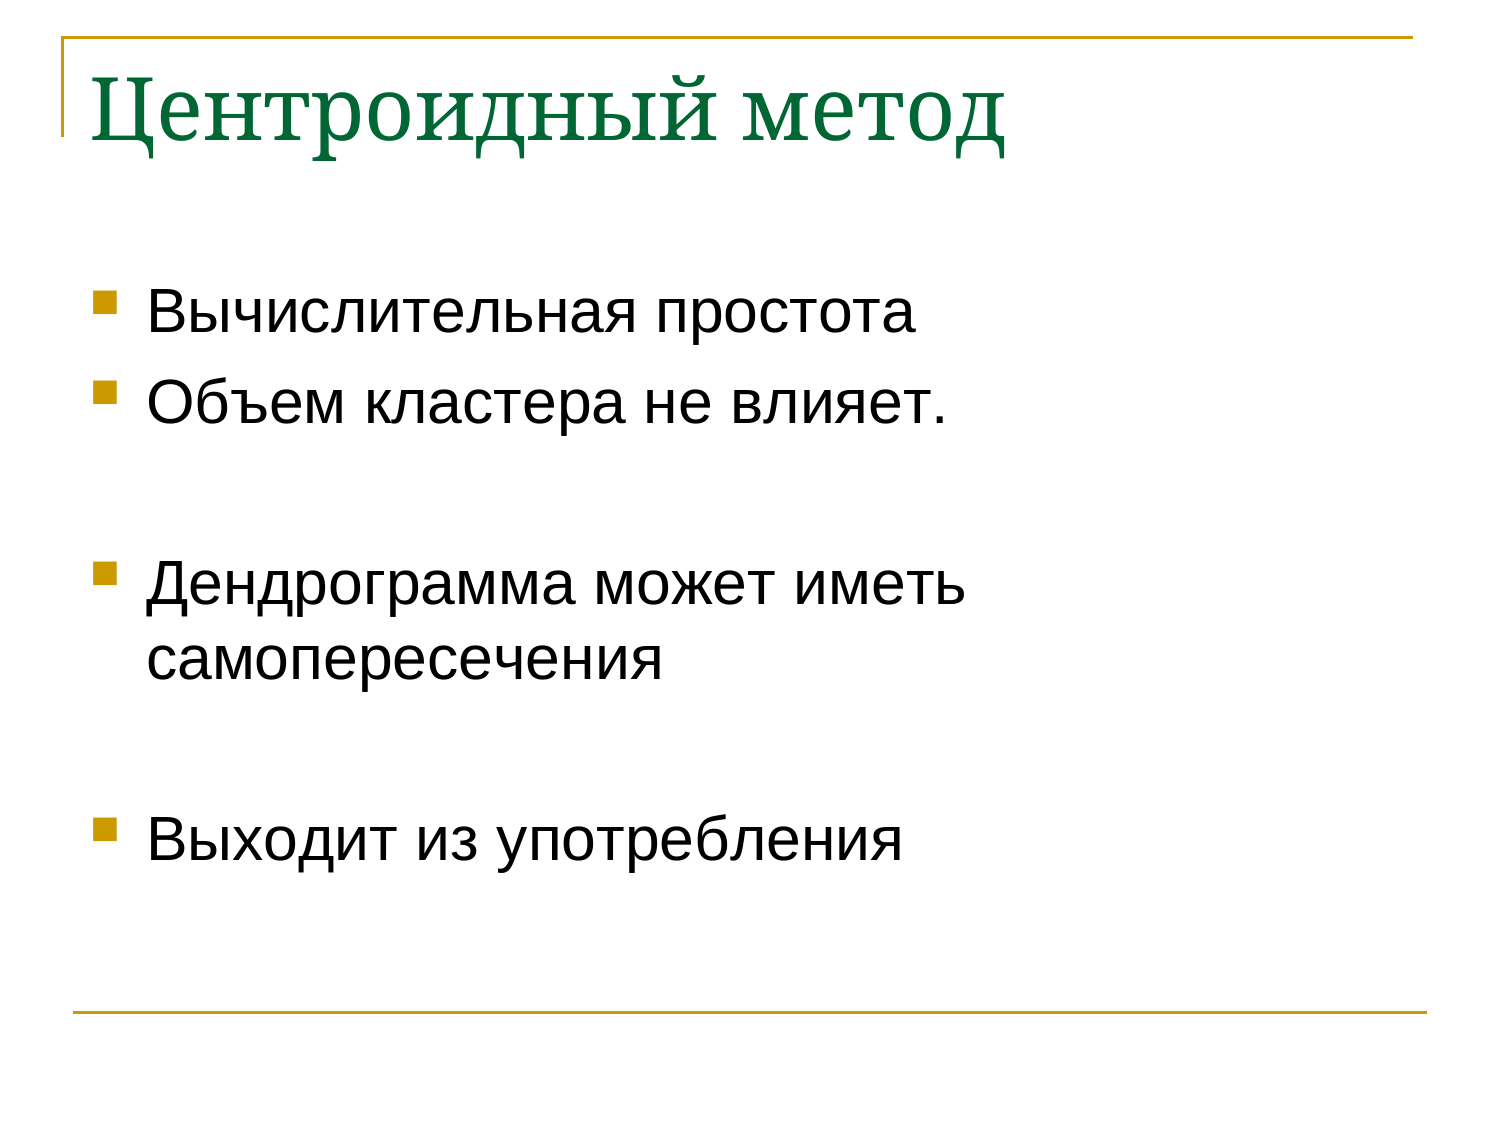

# Центроидный метод
Вычислительная простота
Объем кластера не влияет.
Дендрограмма может иметь самопересечения
Выходит из употребления